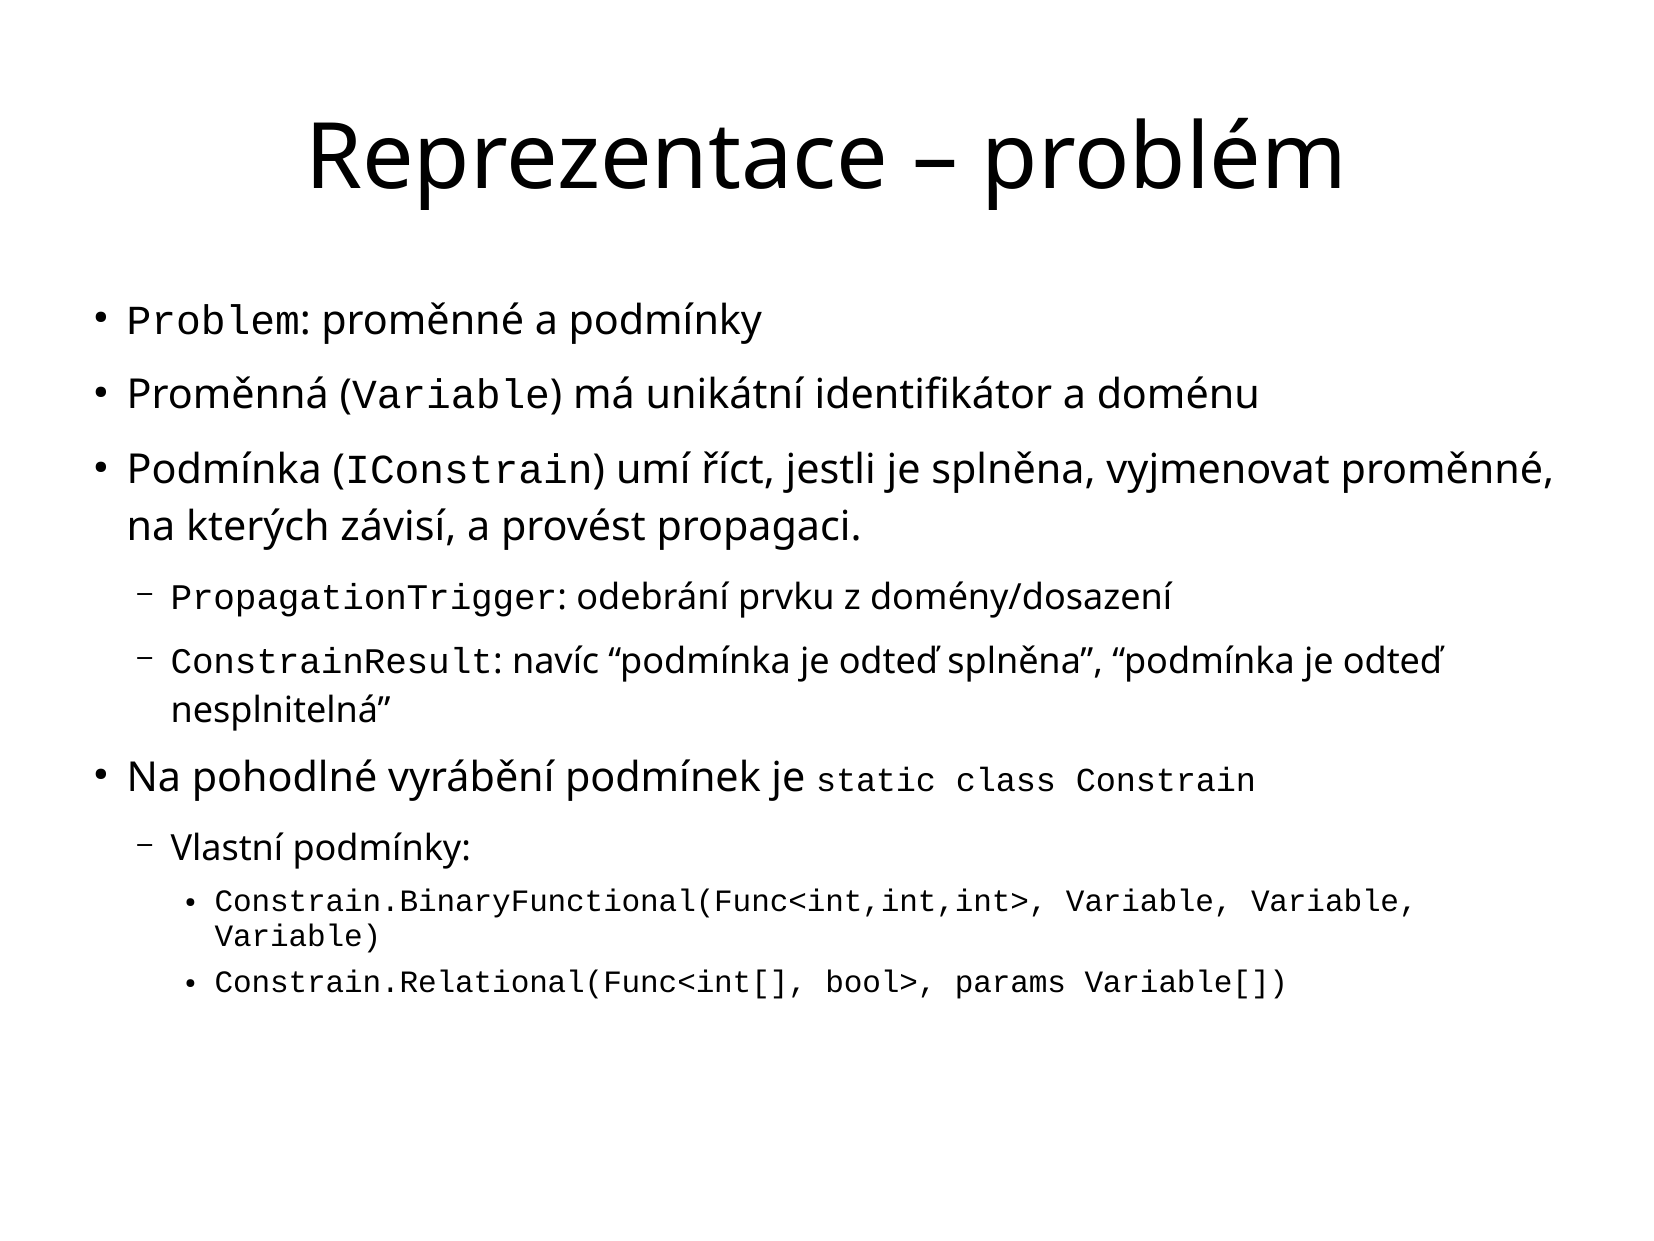

# Reprezentace – problém
Problem: proměnné a podmínky
Proměnná (Variable) má unikátní identifikátor a doménu
Podmínka (IConstrain) umí říct, jestli je splněna, vyjmenovat proměnné, na kterých závisí, a provést propagaci.
PropagationTrigger: odebrání prvku z domény/dosazení
ConstrainResult: navíc “podmínka je odteď splněna”, “podmínka je odteď nesplnitelná”
Na pohodlné vyrábění podmínek je static class Constrain
Vlastní podmínky:
Constrain.BinaryFunctional(Func<int,int,int>, Variable, Variable, Variable)
Constrain.Relational(Func<int[], bool>, params Variable[])